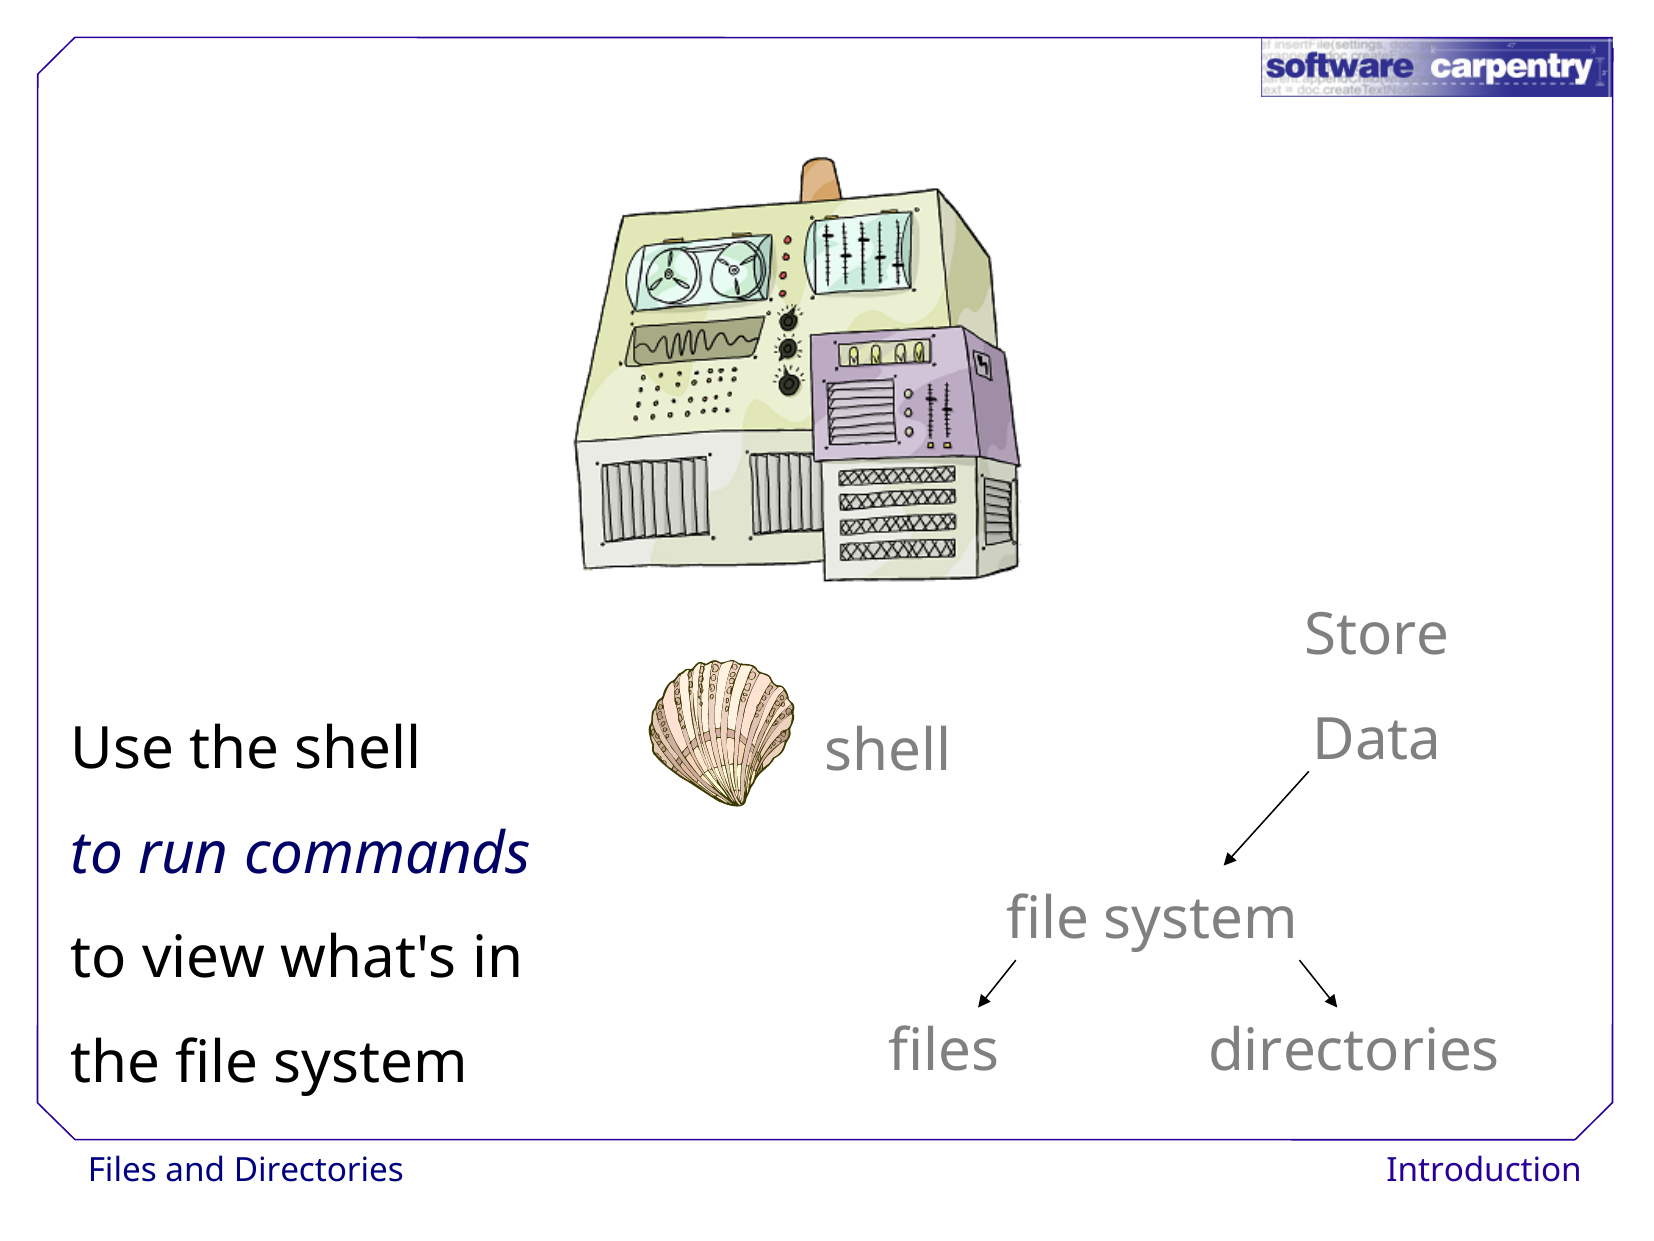

Store
Data
Use the shell
to run commands
to view what's in
the file system
shell
file system
files
directories